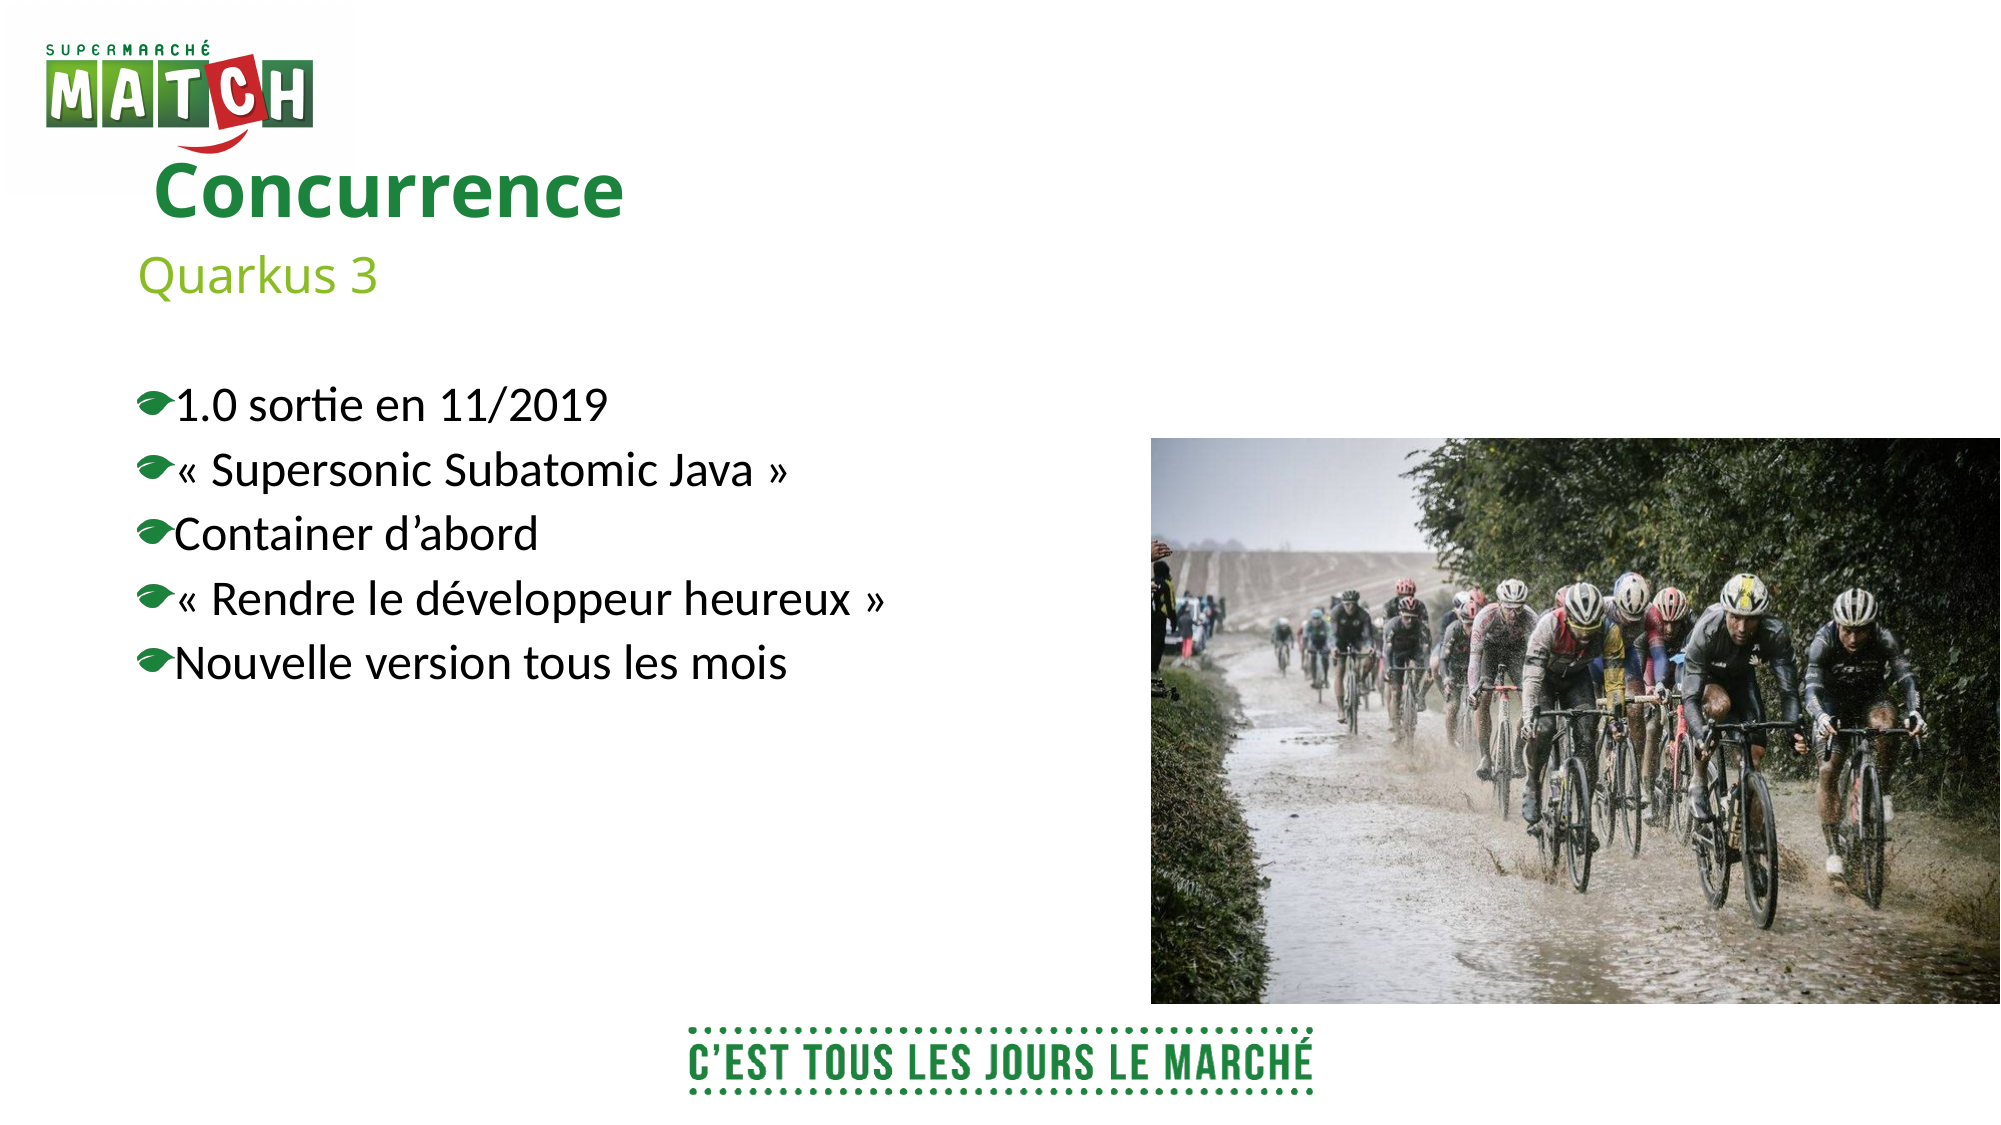

# Concurrence
Quarkus 3
1.0 sortie en 11/2019
« Supersonic Subatomic Java »
Container d’abord
« Rendre le développeur heureux »
Nouvelle version tous les mois